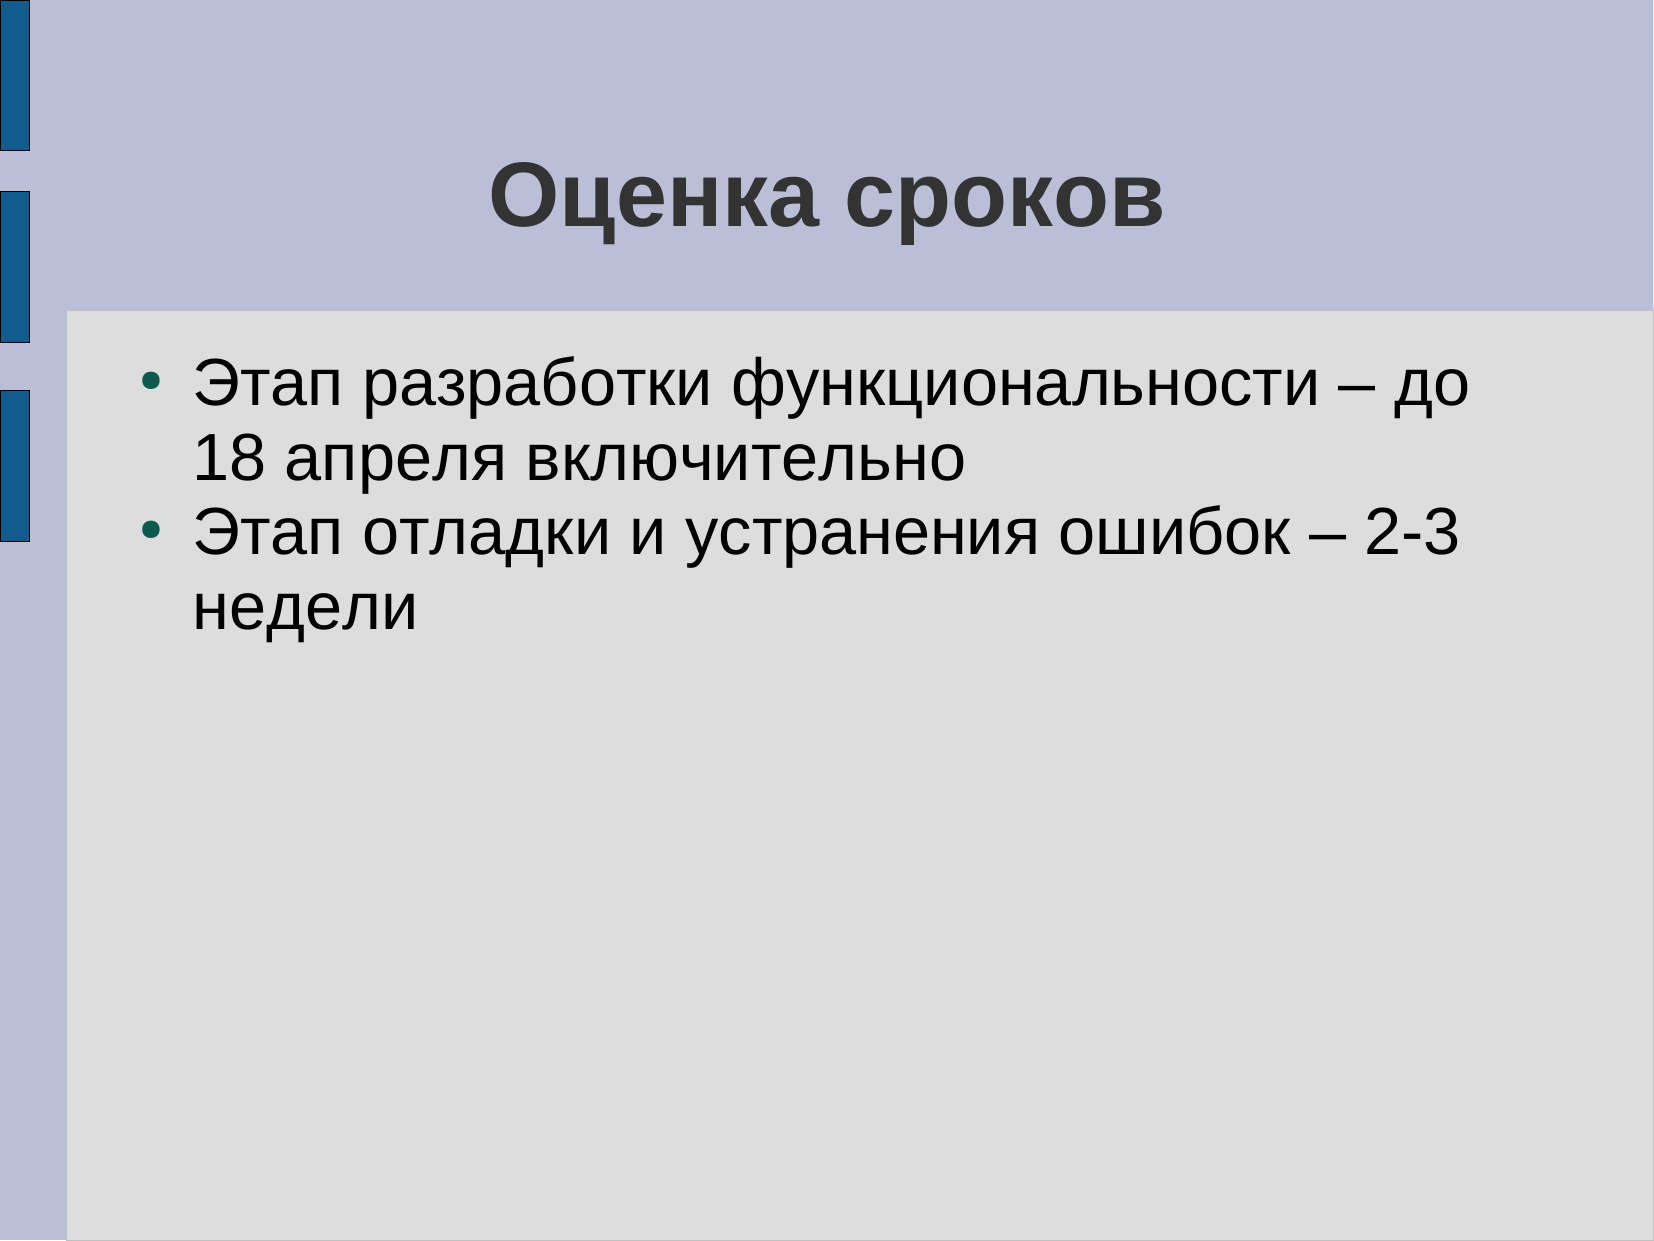

# Оценка сроков
Этап разработки функциональности – до 18 апреля включительно
Этап отладки и устранения ошибок – 2-3 недели